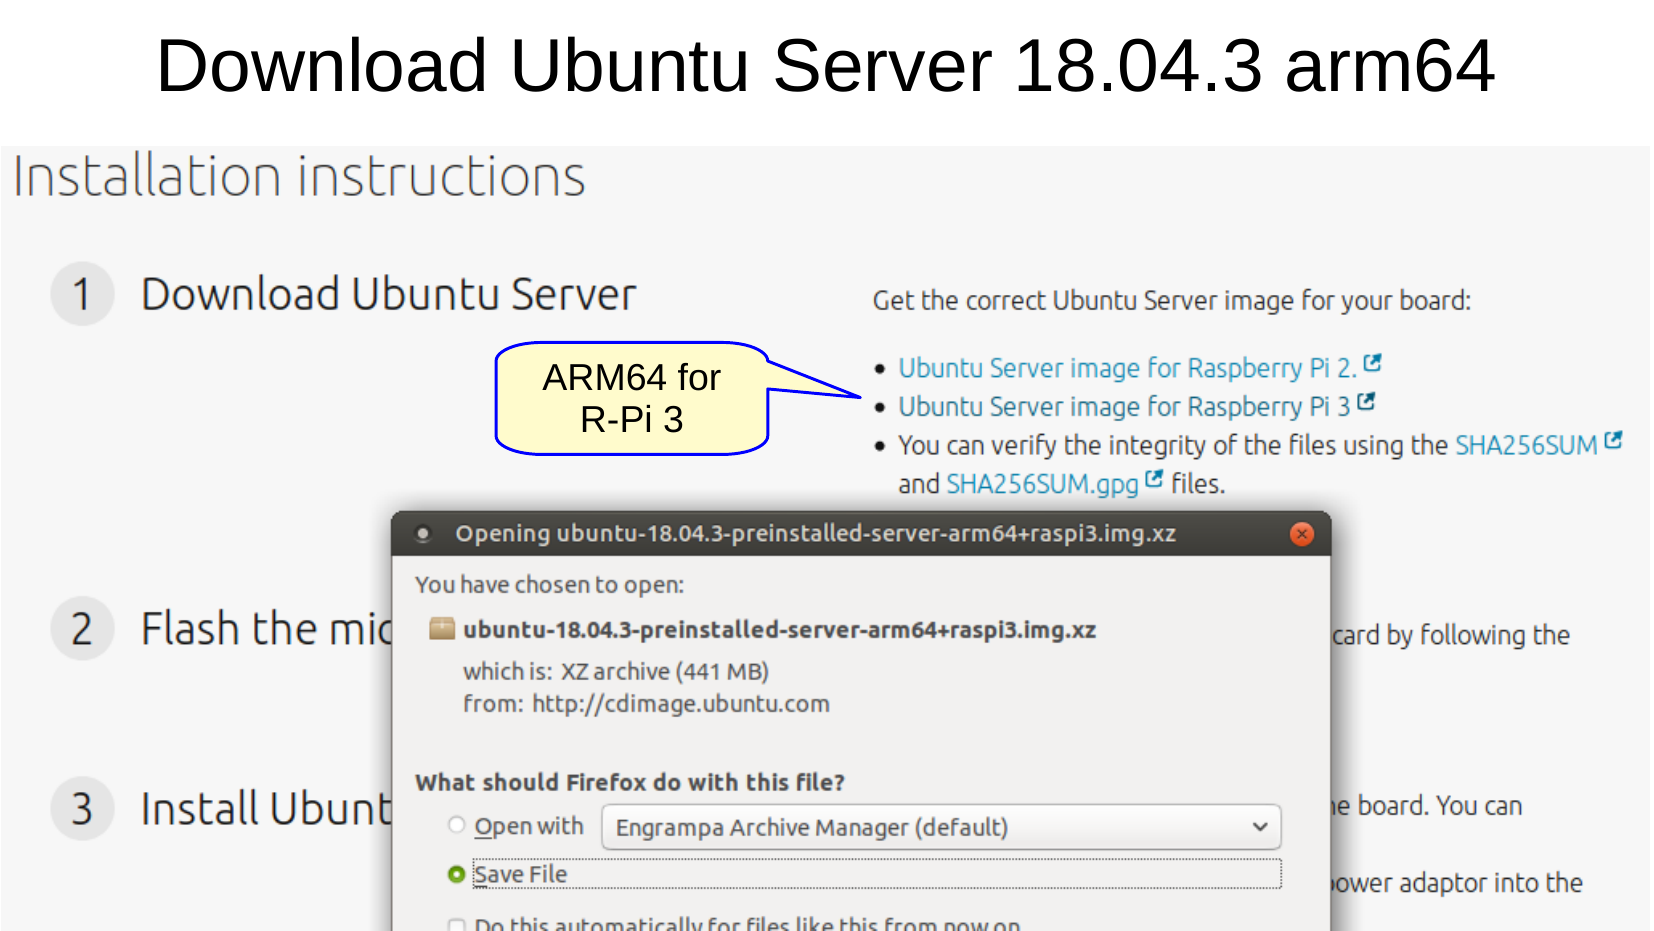

# Download Ubuntu Server 18.04.3 arm64
ARM64 for R-Pi 3